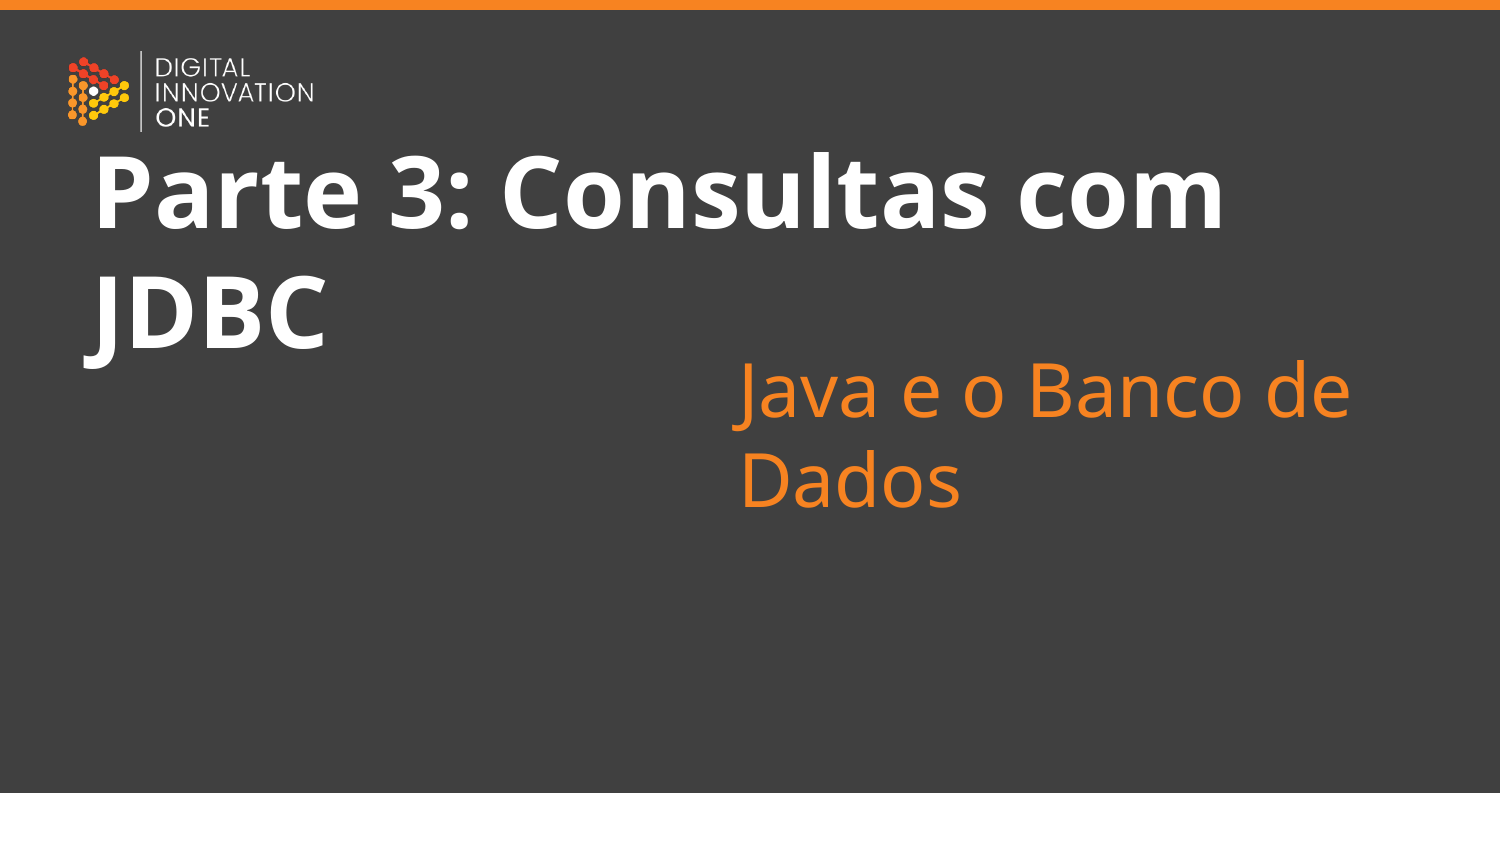

[Nome do curso]
Parte 3: Consultas com JDBC
[Nome da aula]
Java e o Banco de Dados
# [Nome do palestrante] [Posição]